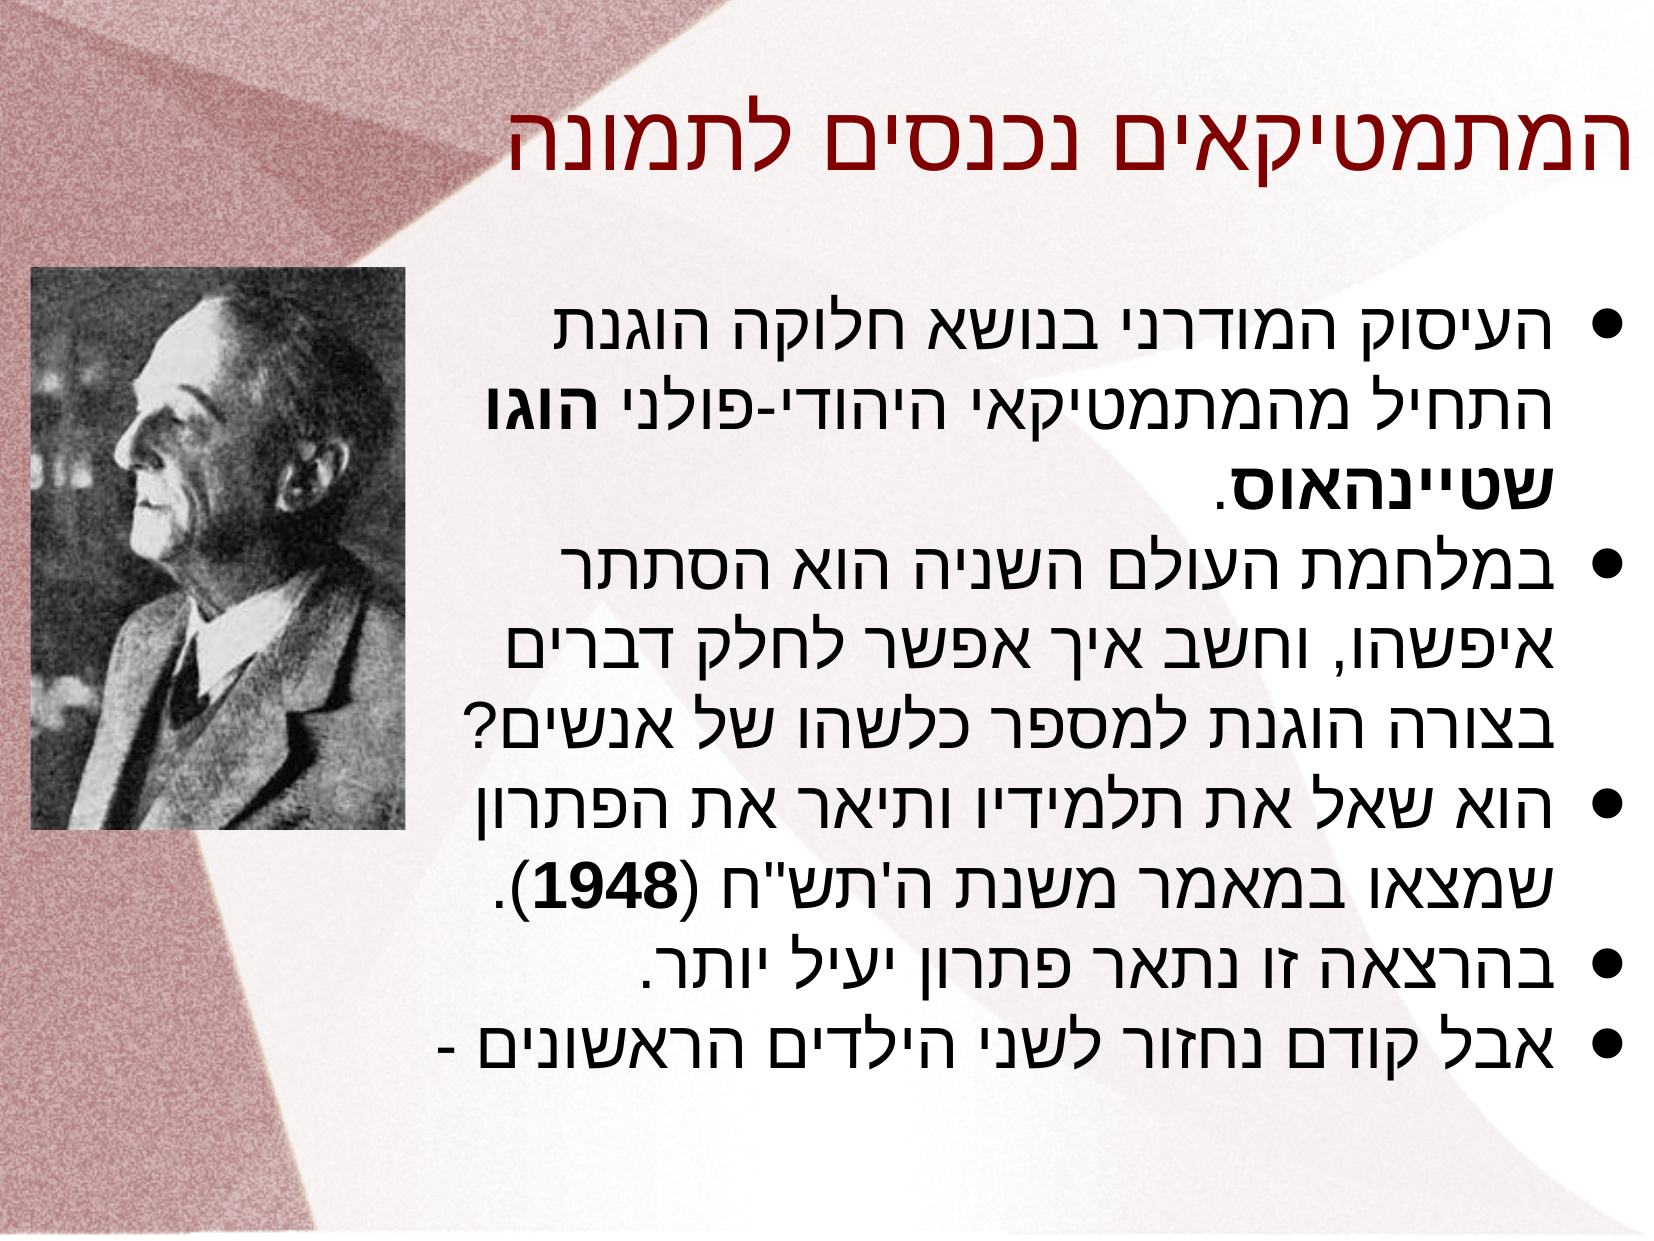

# המתמטיקאים נכנסים לתמונה
העיסוק המודרני בנושא חלוקה הוגנת התחיל מהמתמטיקאי היהודי-פולני הוגו שטיינהאוס.
במלחמת העולם השניה הוא הסתתר איפשהו, וחשב איך אפשר לחלק דברים בצורה הוגנת למספר כלשהו של אנשים?
הוא שאל את תלמידיו ותיאר את הפתרון שמצאו במאמר משנת ה'תש"ח (1948).
בהרצאה זו נתאר פתרון יעיל יותר.
אבל קודם נחזור לשני הילדים הראשונים -